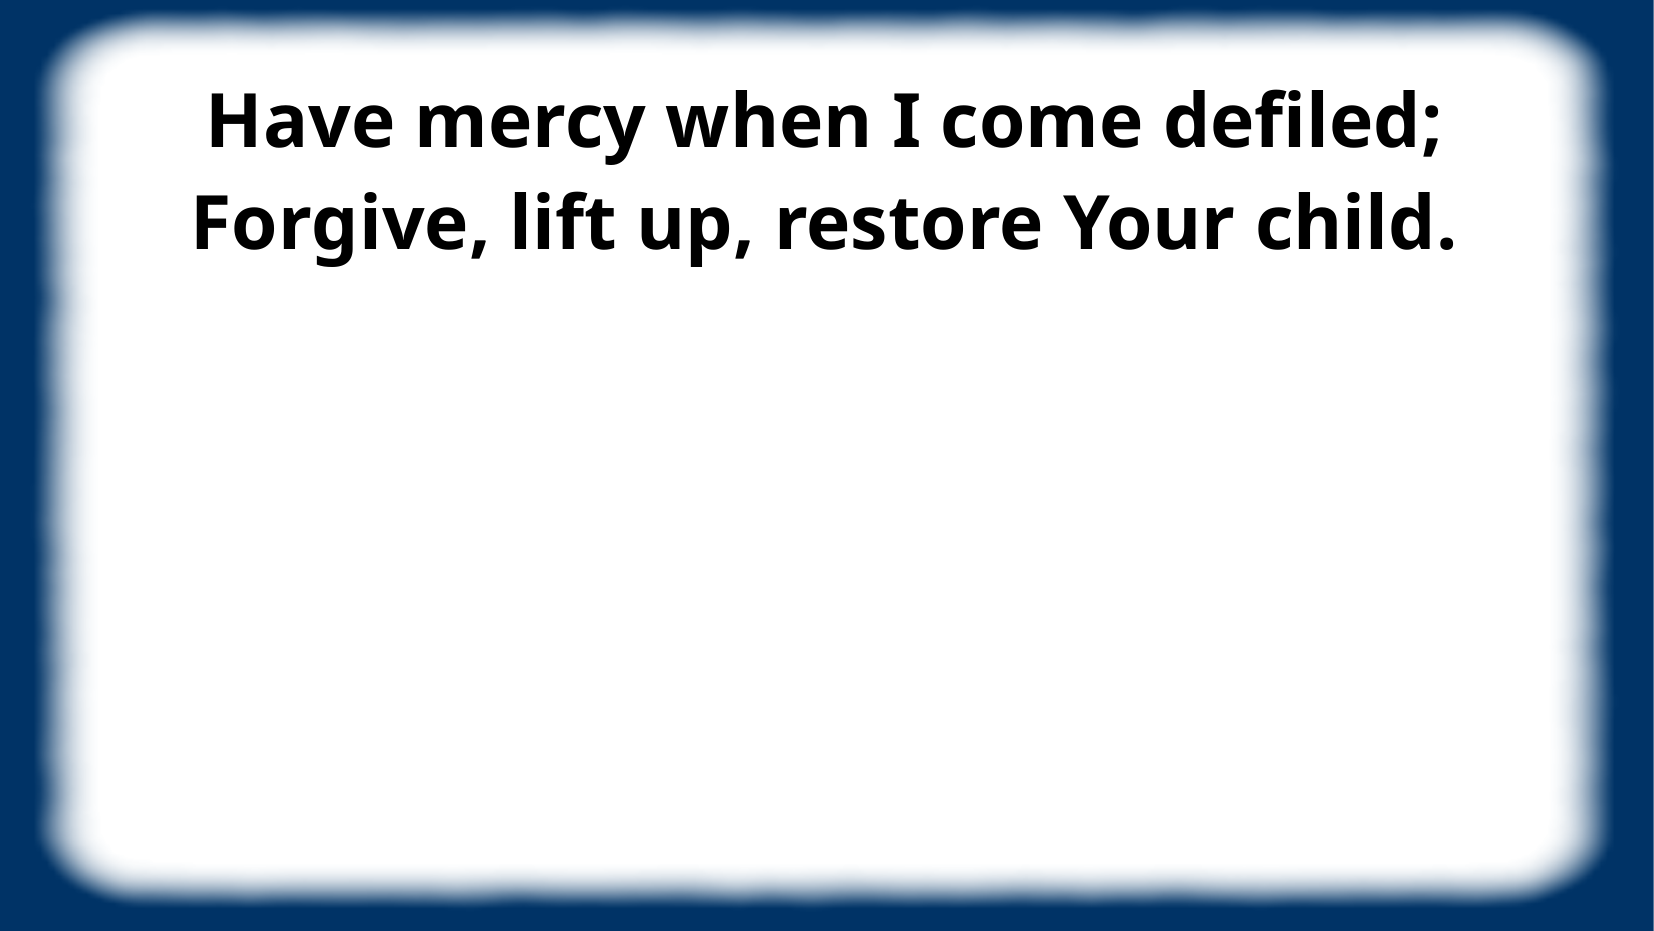

Have mercy when I come defiled;
Forgive, lift up, restore Your child.